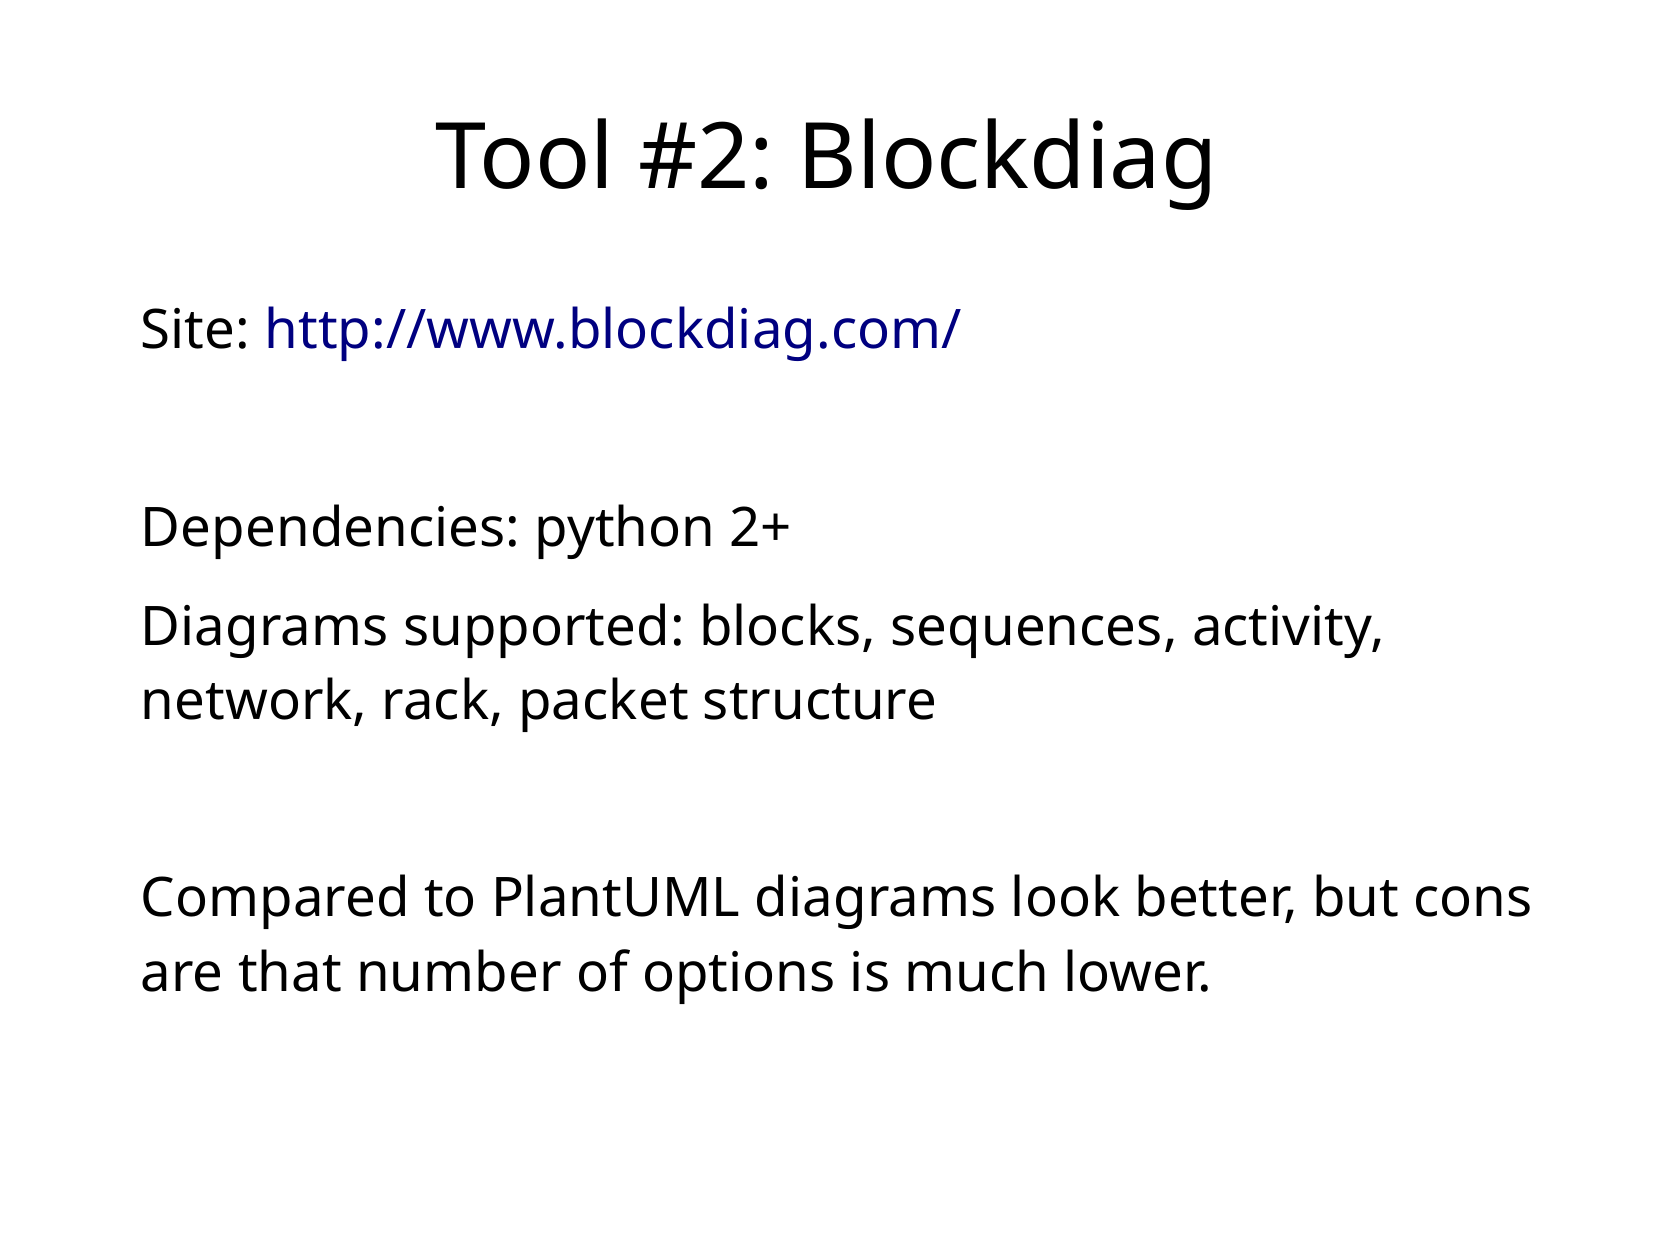

# Tool #2: Blockdiag
Site: http://www.blockdiag.com/
Dependencies: python 2+
Diagrams supported: blocks, sequences, activity, network, rack, packet structure
Compared to PlantUML diagrams look better, but cons are that number of options is much lower.